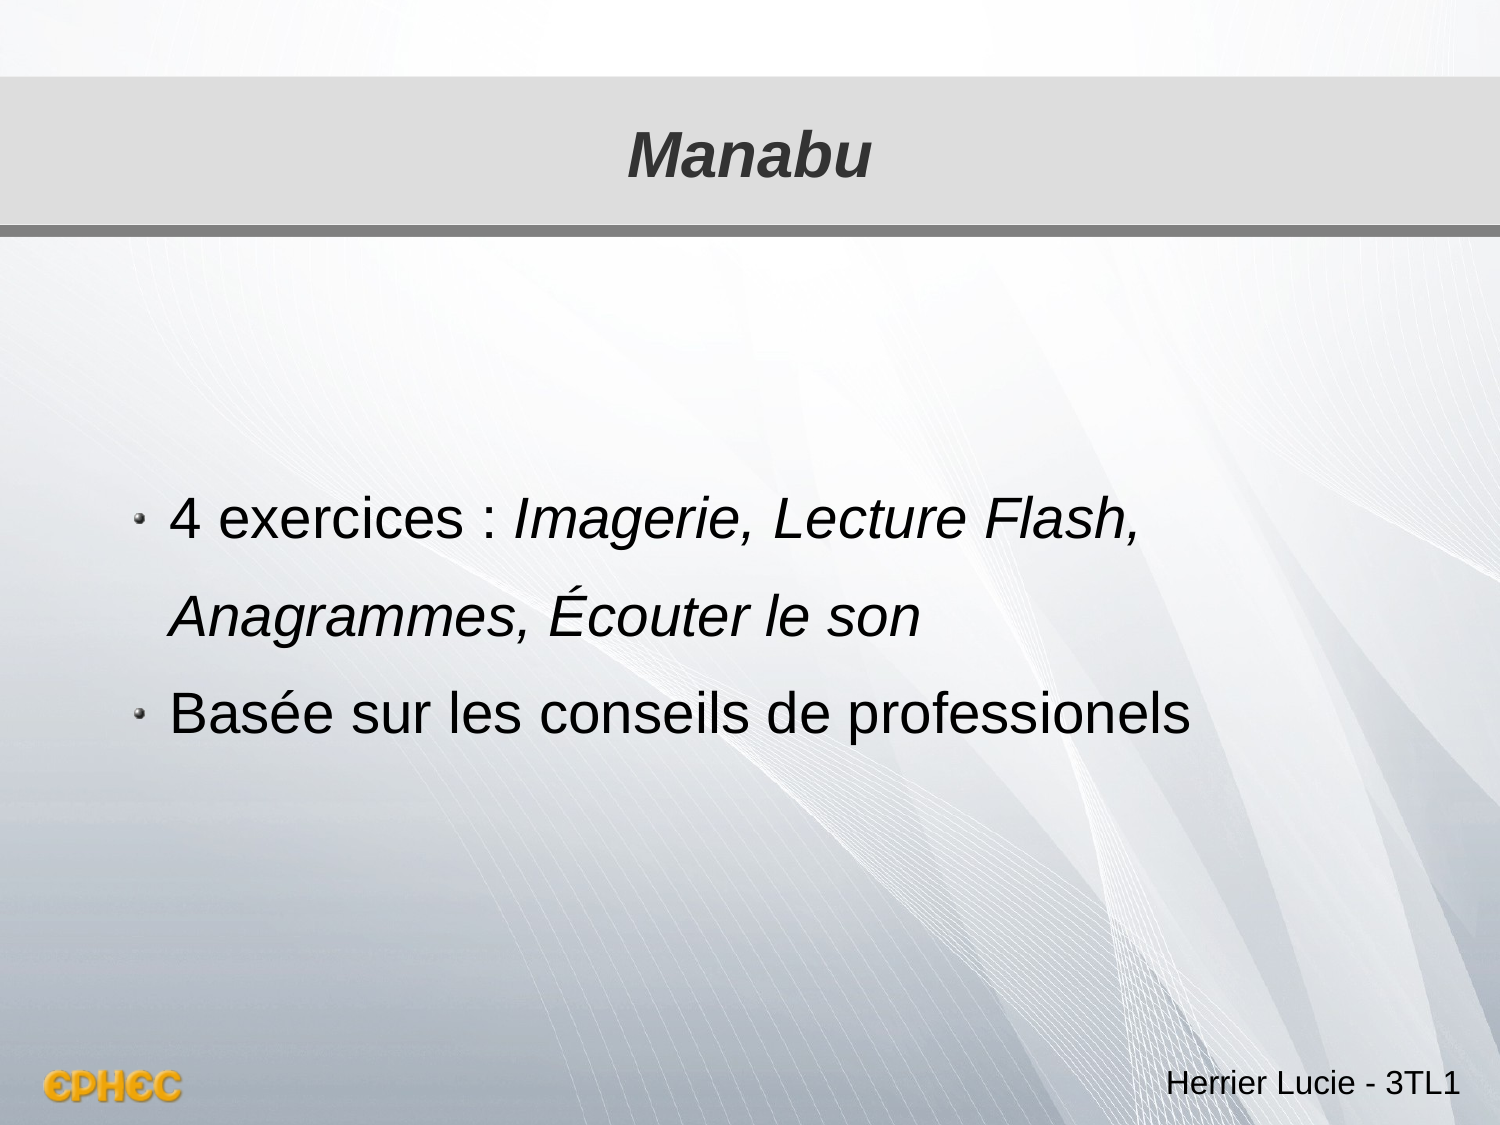

# Manabu
4 exercices : Imagerie, Lecture Flash, Anagrammes, Écouter le son
Basée sur les conseils de professionels
Herrier Lucie - 3TL1